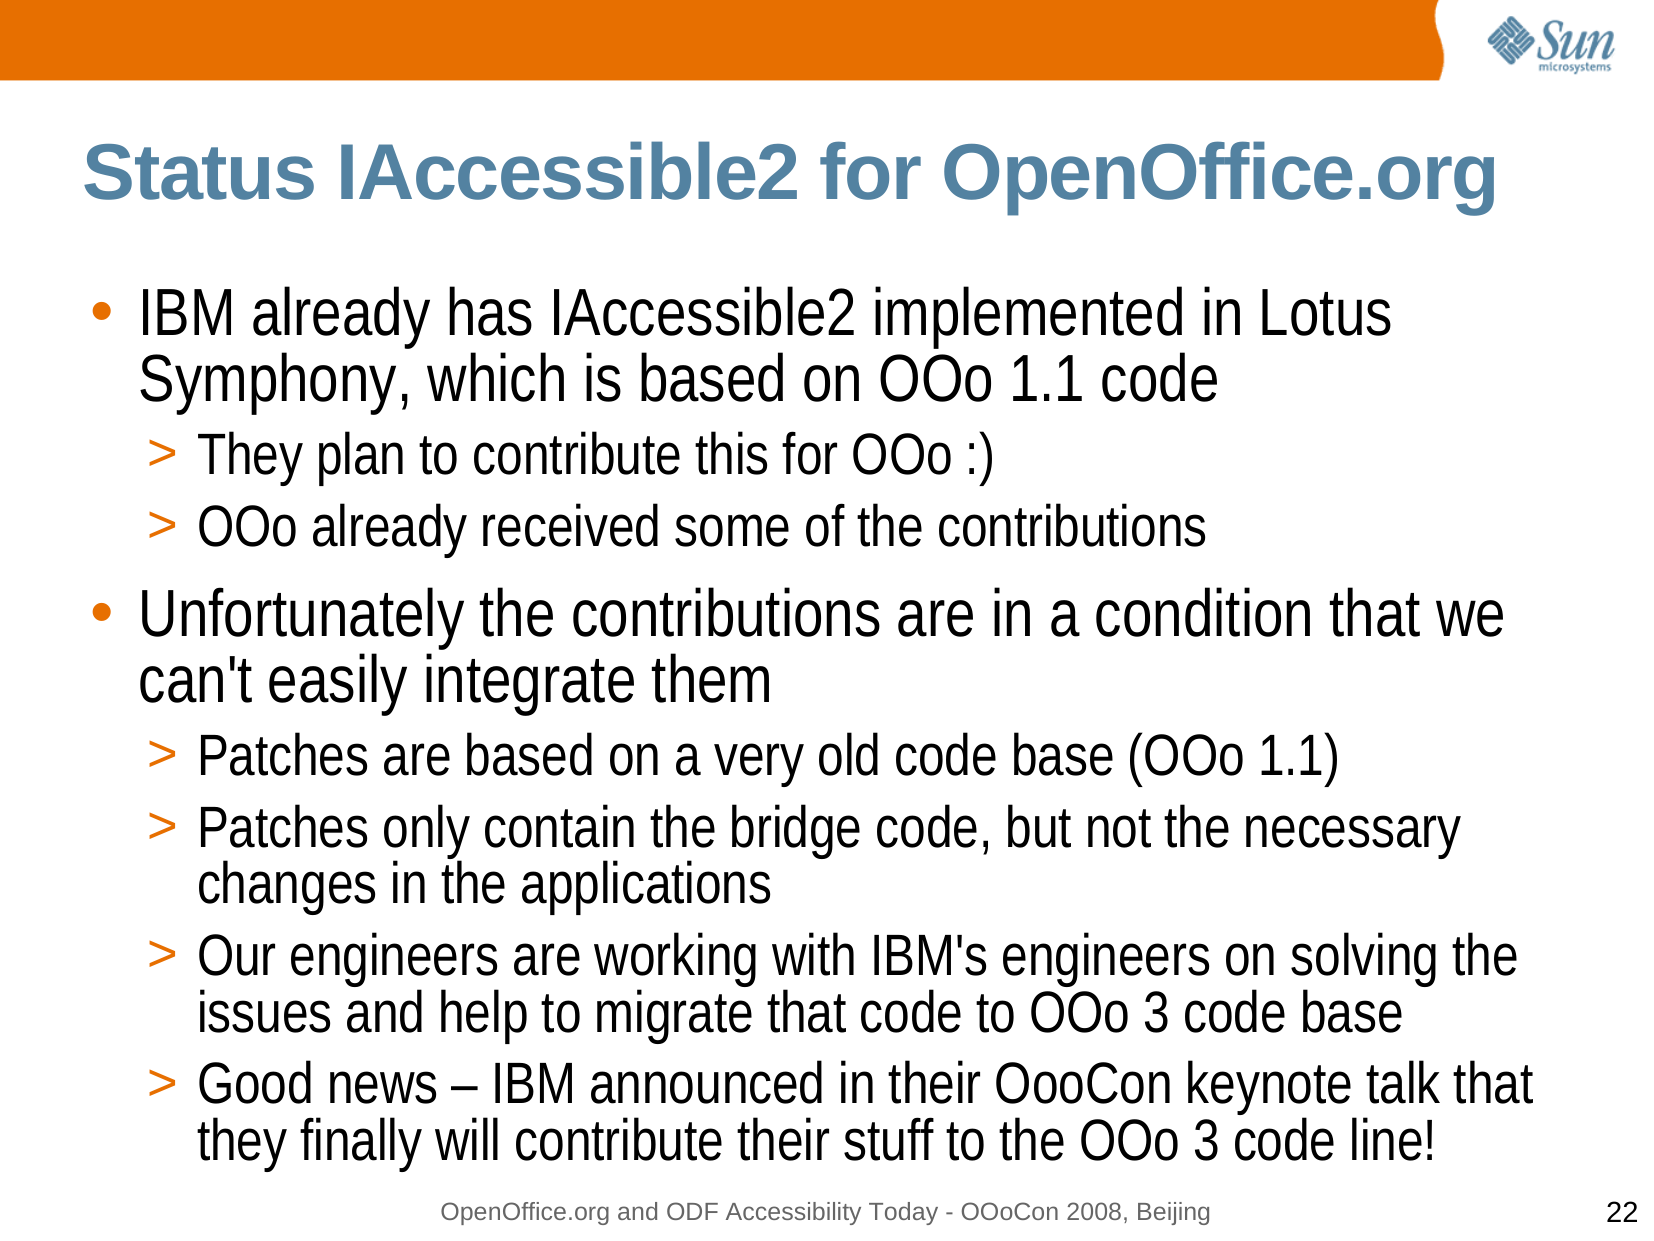

# Status IAccessible2 for OpenOffice.org
IBM already has IAccessible2 implemented in Lotus Symphony, which is based on OOo 1.1 code
They plan to contribute this for OOo :)
OOo already received some of the contributions
Unfortunately the contributions are in a condition that we can't easily integrate them
Patches are based on a very old code base (OOo 1.1)
Patches only contain the bridge code, but not the necessary changes in the applications
Our engineers are working with IBM's engineers on solving the issues and help to migrate that code to OOo 3 code base
Good news – IBM announced in their OooCon keynote talk that they finally will contribute their stuff to the OOo 3 code line!